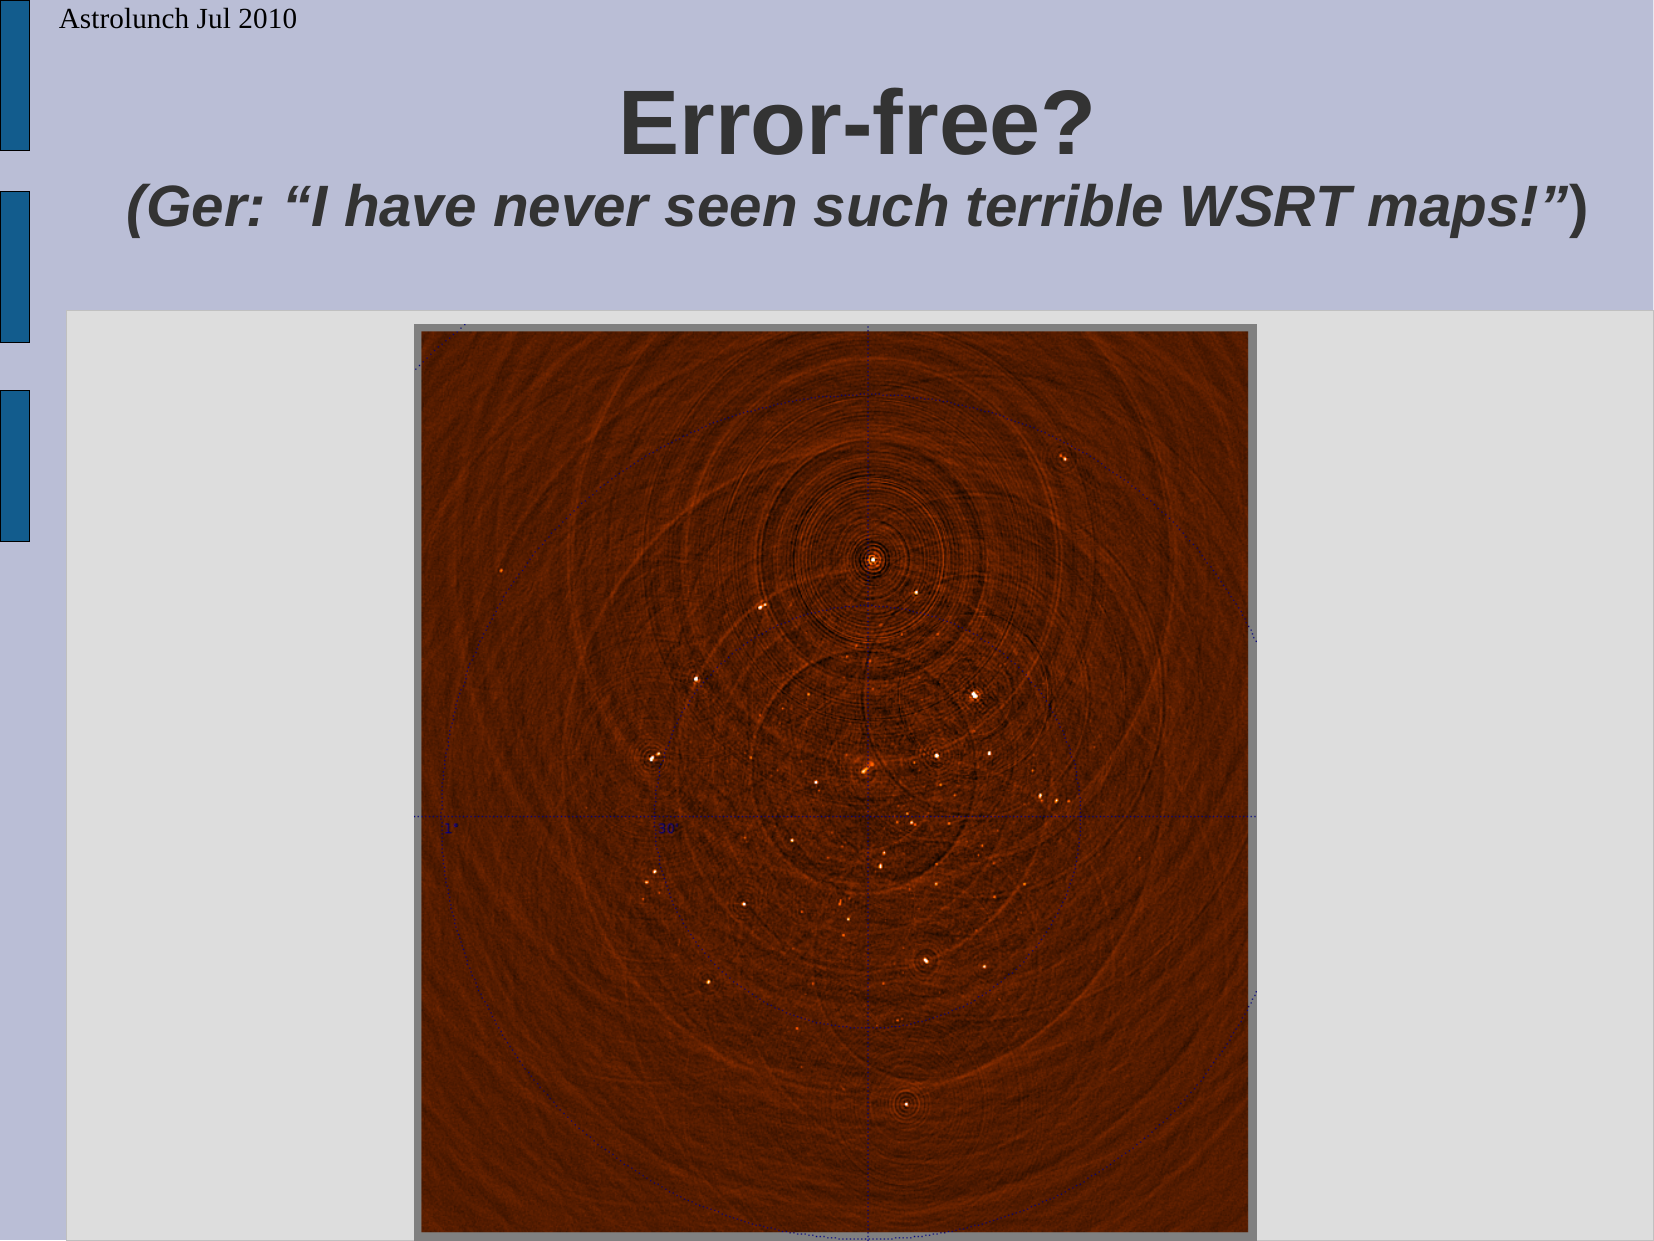

Astrolunch Jul 2010
# Error-free? (Ger: “I have never seen such terrible WSRT maps!”)